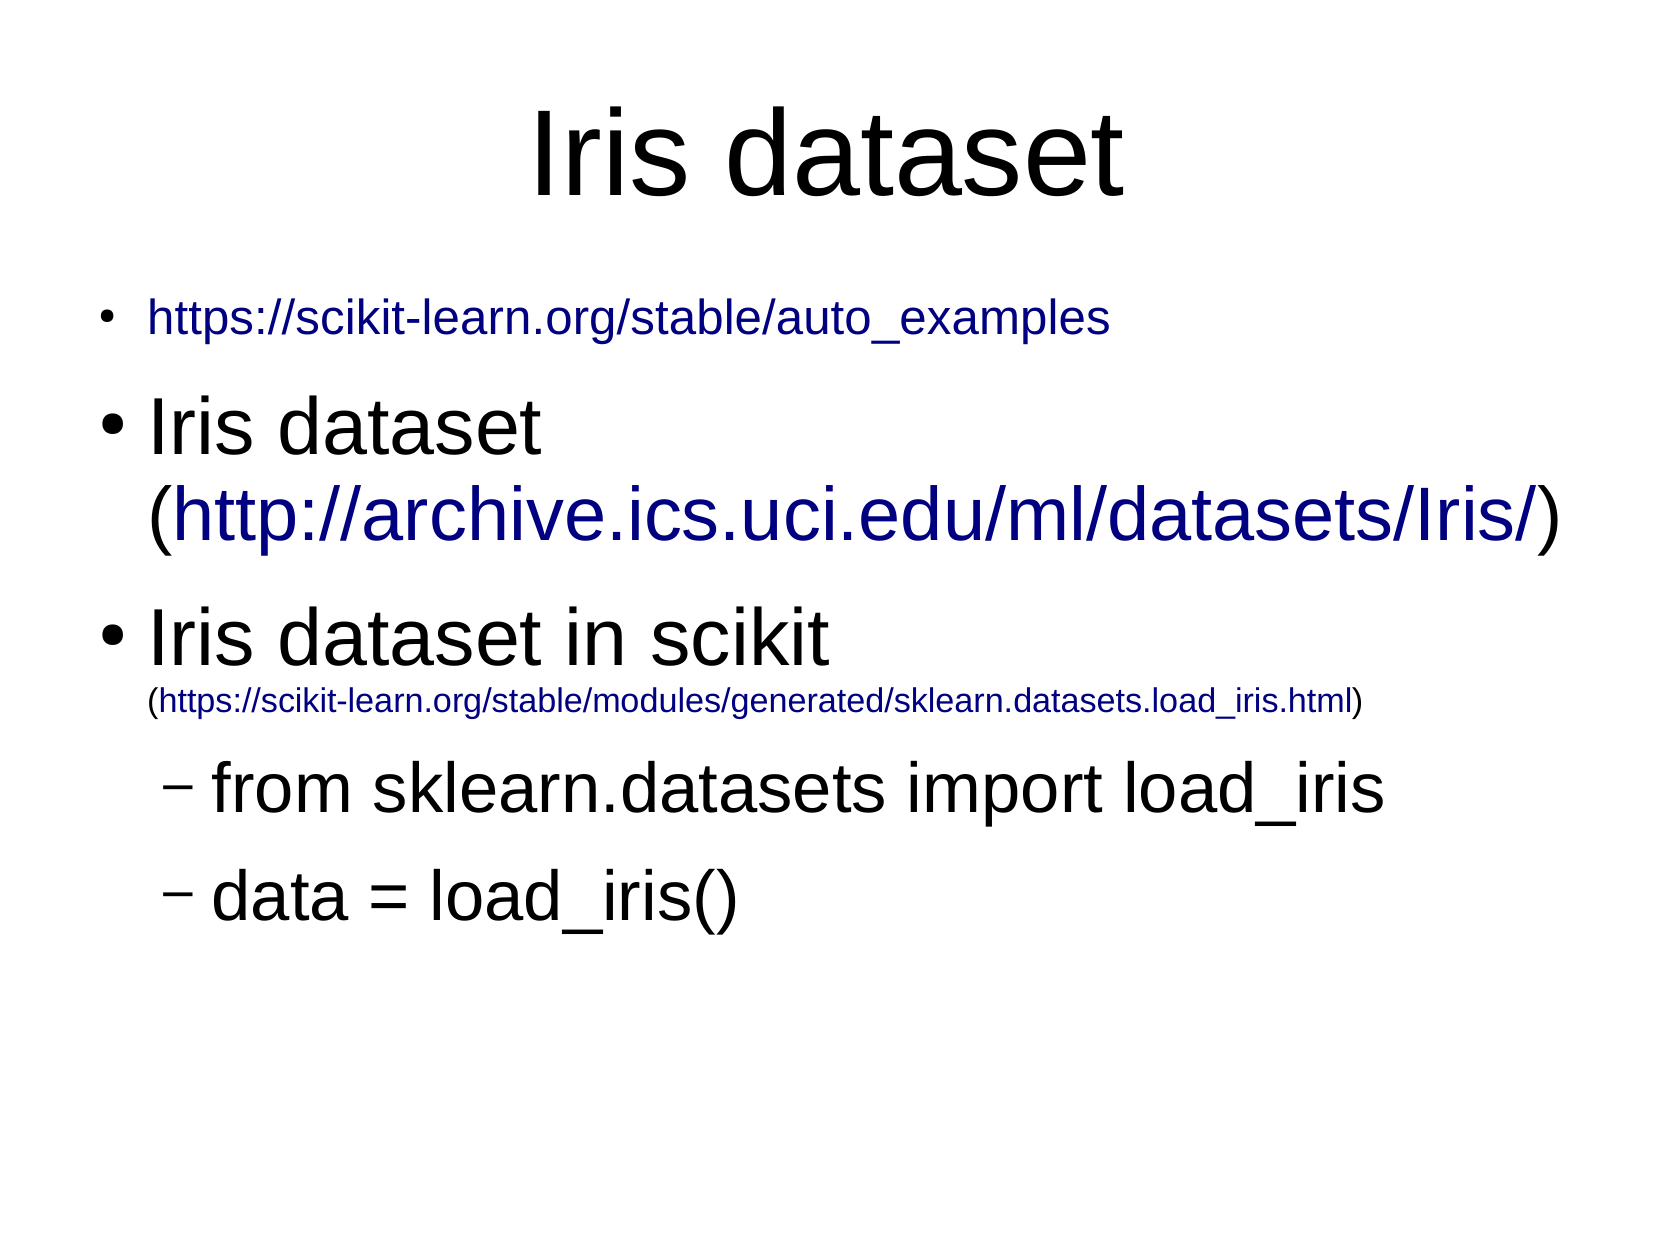

# Iris dataset
https://scikit-learn.org/stable/auto_examples
Iris dataset
(http://archive.ics.uci.edu/ml/datasets/Iris/)
Iris dataset in scikit
(https://scikit-learn.org/stable/modules/generated/sklearn.datasets.load_iris.html)
from sklearn.datasets import load_iris
data = load_iris()